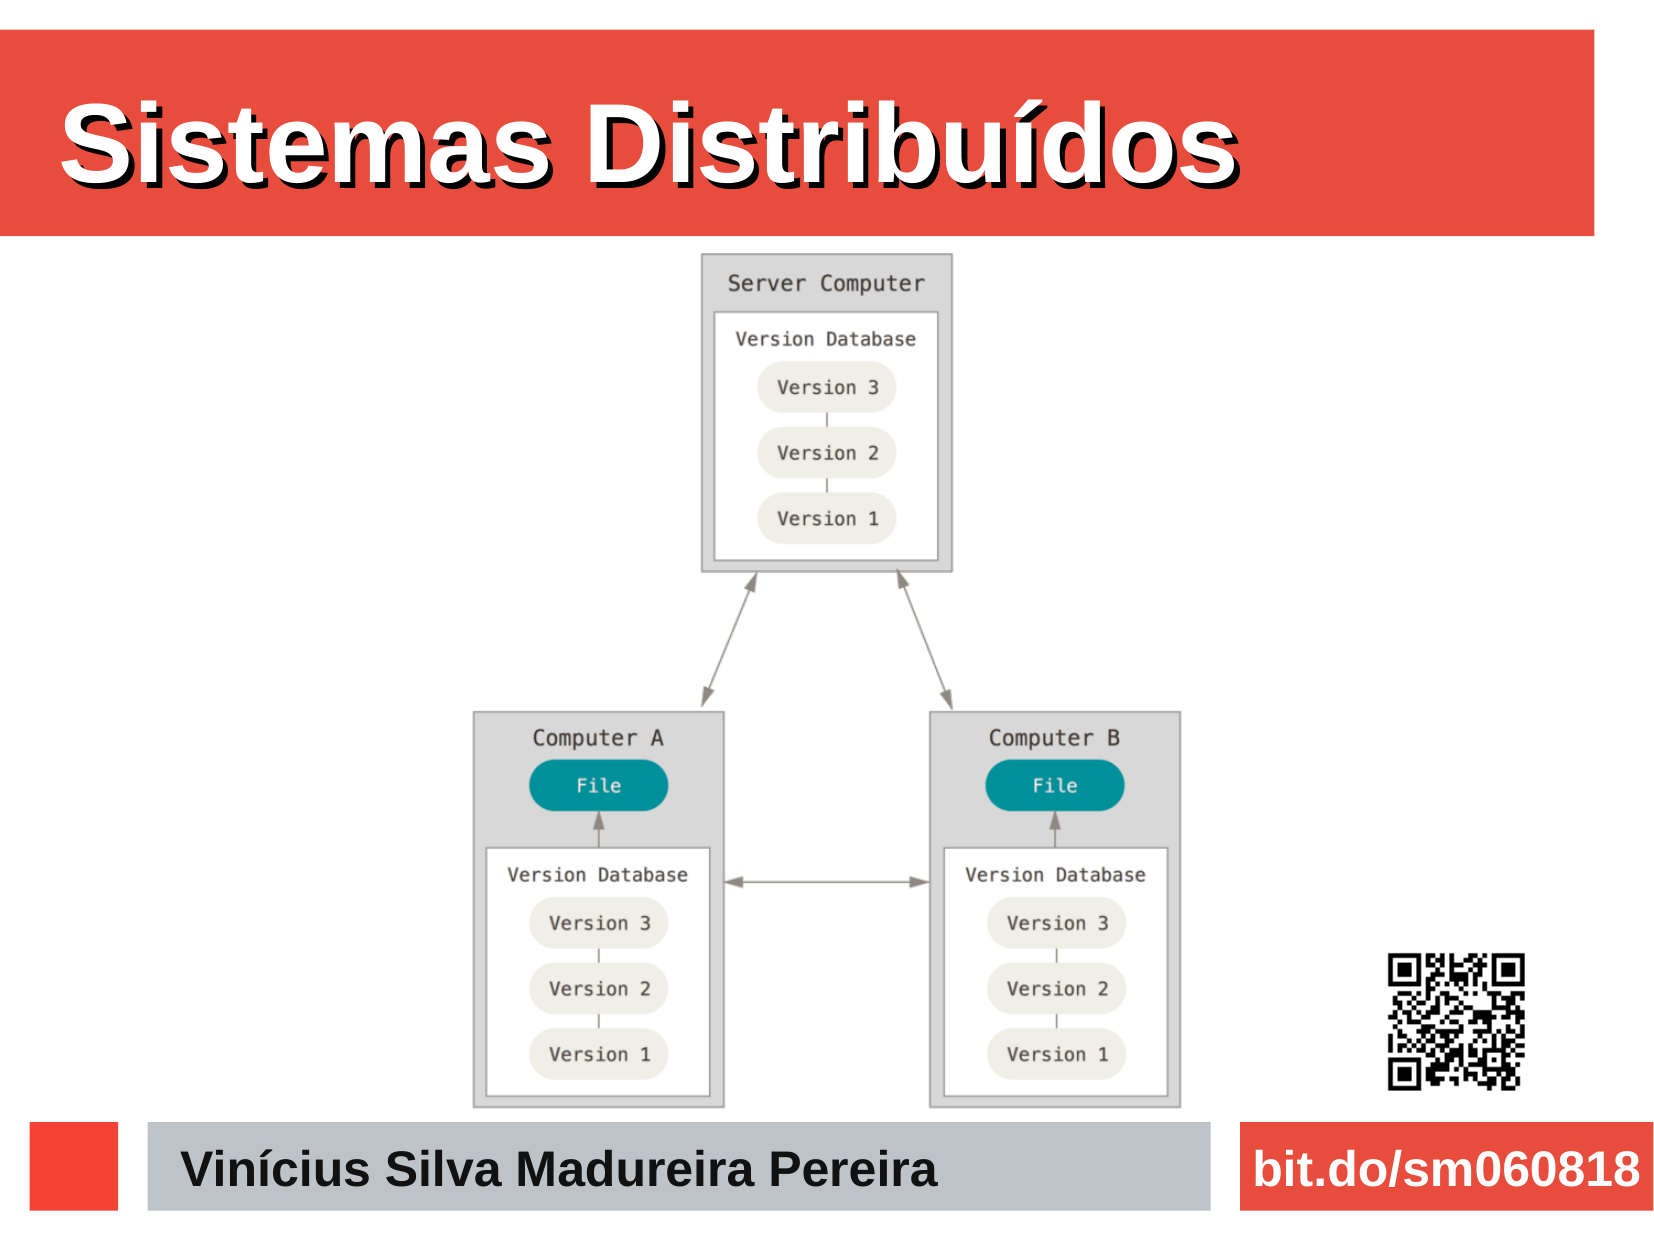

# Sistemas Distribuídos
Vinícius Silva Madureira Pereira
bit.do/sm060818